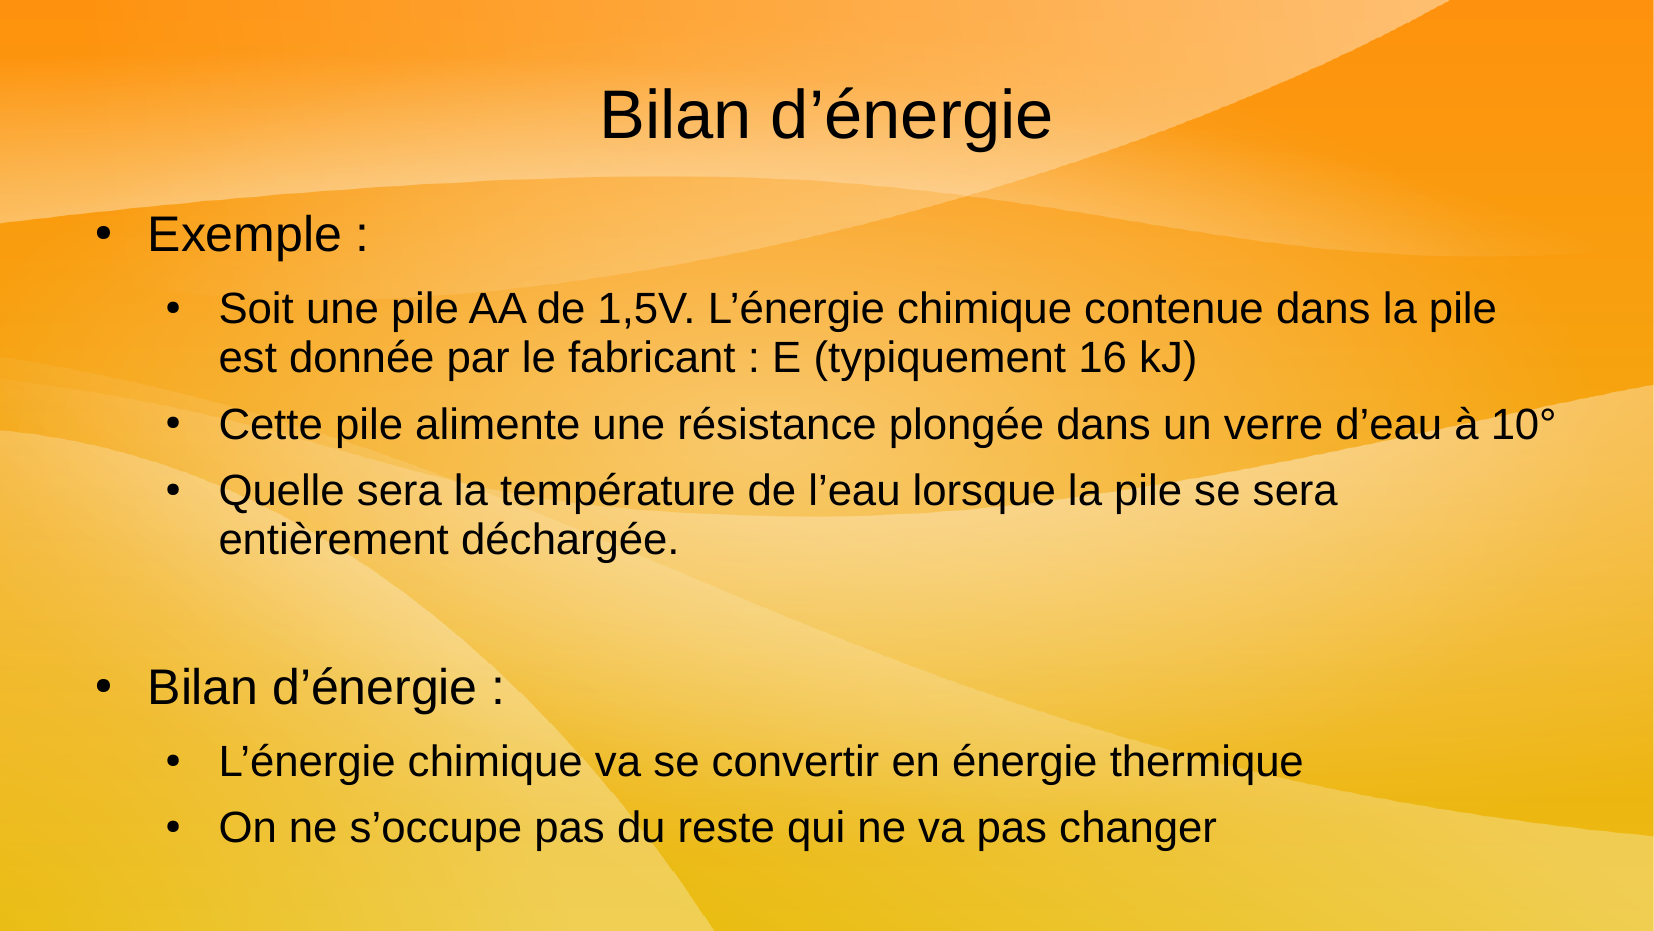

# Bilan d’énergie
Exemple :
Soit une pile AA de 1,5V. L’énergie chimique contenue dans la pile est donnée par le fabricant : E (typiquement 16 kJ)
Cette pile alimente une résistance plongée dans un verre d’eau à 10°
Quelle sera la température de l’eau lorsque la pile se sera entièrement déchargée.
Bilan d’énergie :
L’énergie chimique va se convertir en énergie thermique
On ne s’occupe pas du reste qui ne va pas changer